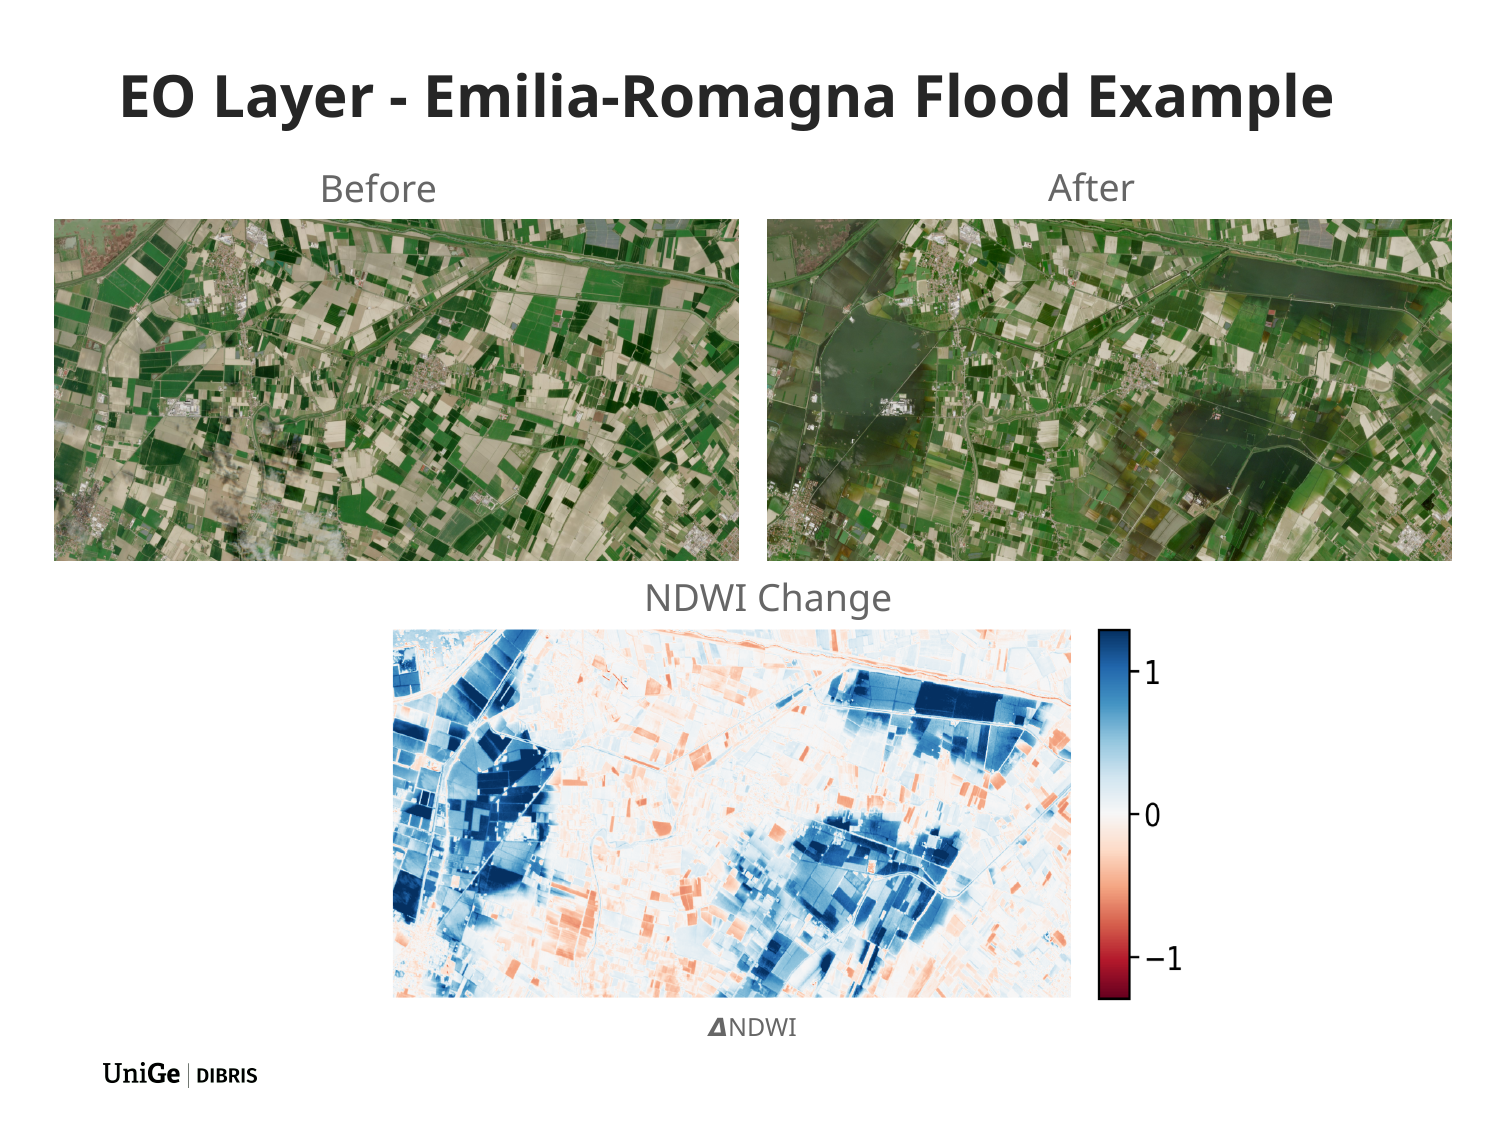

EO Layer - Emilia-Romagna Flood Example
After
Before
NDWI Change
𝞓NDWI